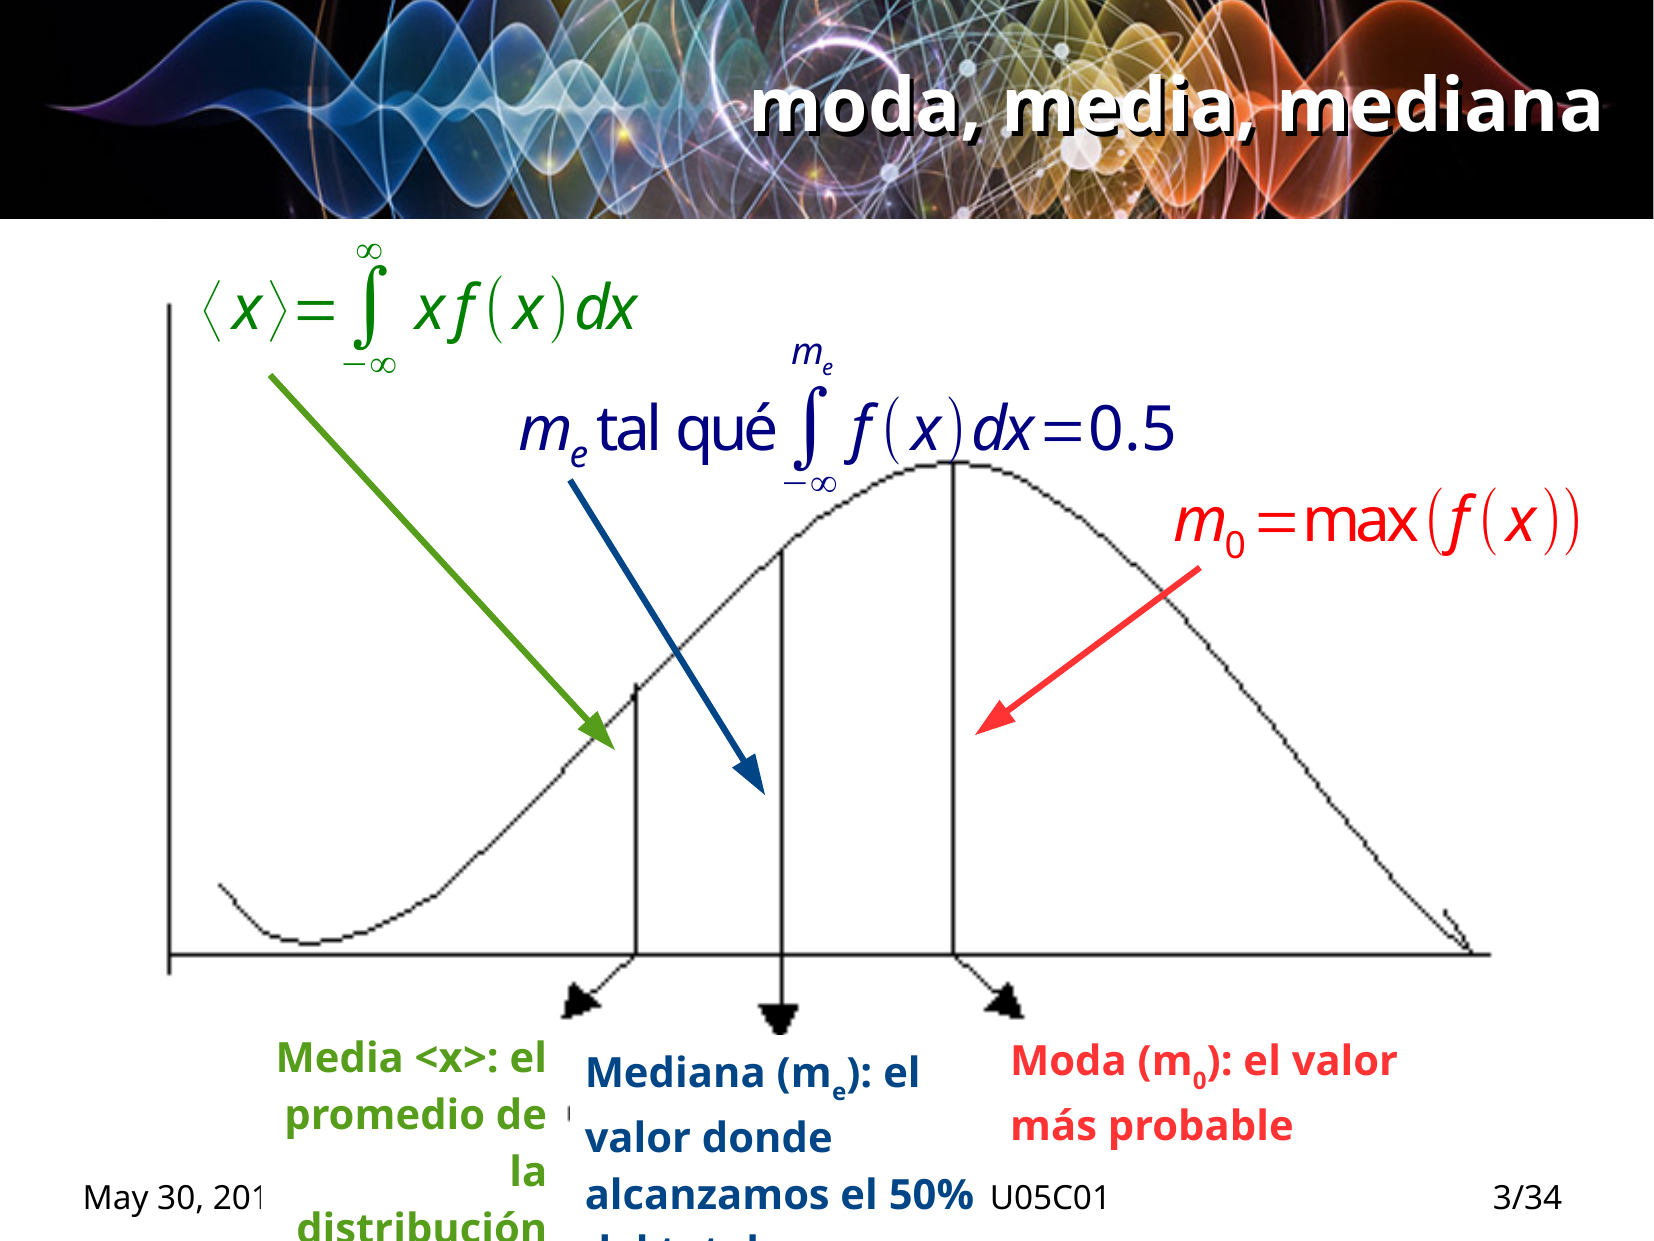

# moda, media, mediana
Media <x>: el promedio de la distribución
Moda (m0): el valor más probable
Mediana (me): el valor donde alcanzamos el 50% del total
May 30, 2017
H. Asorey - Moderna A 2017 - U05C01
3